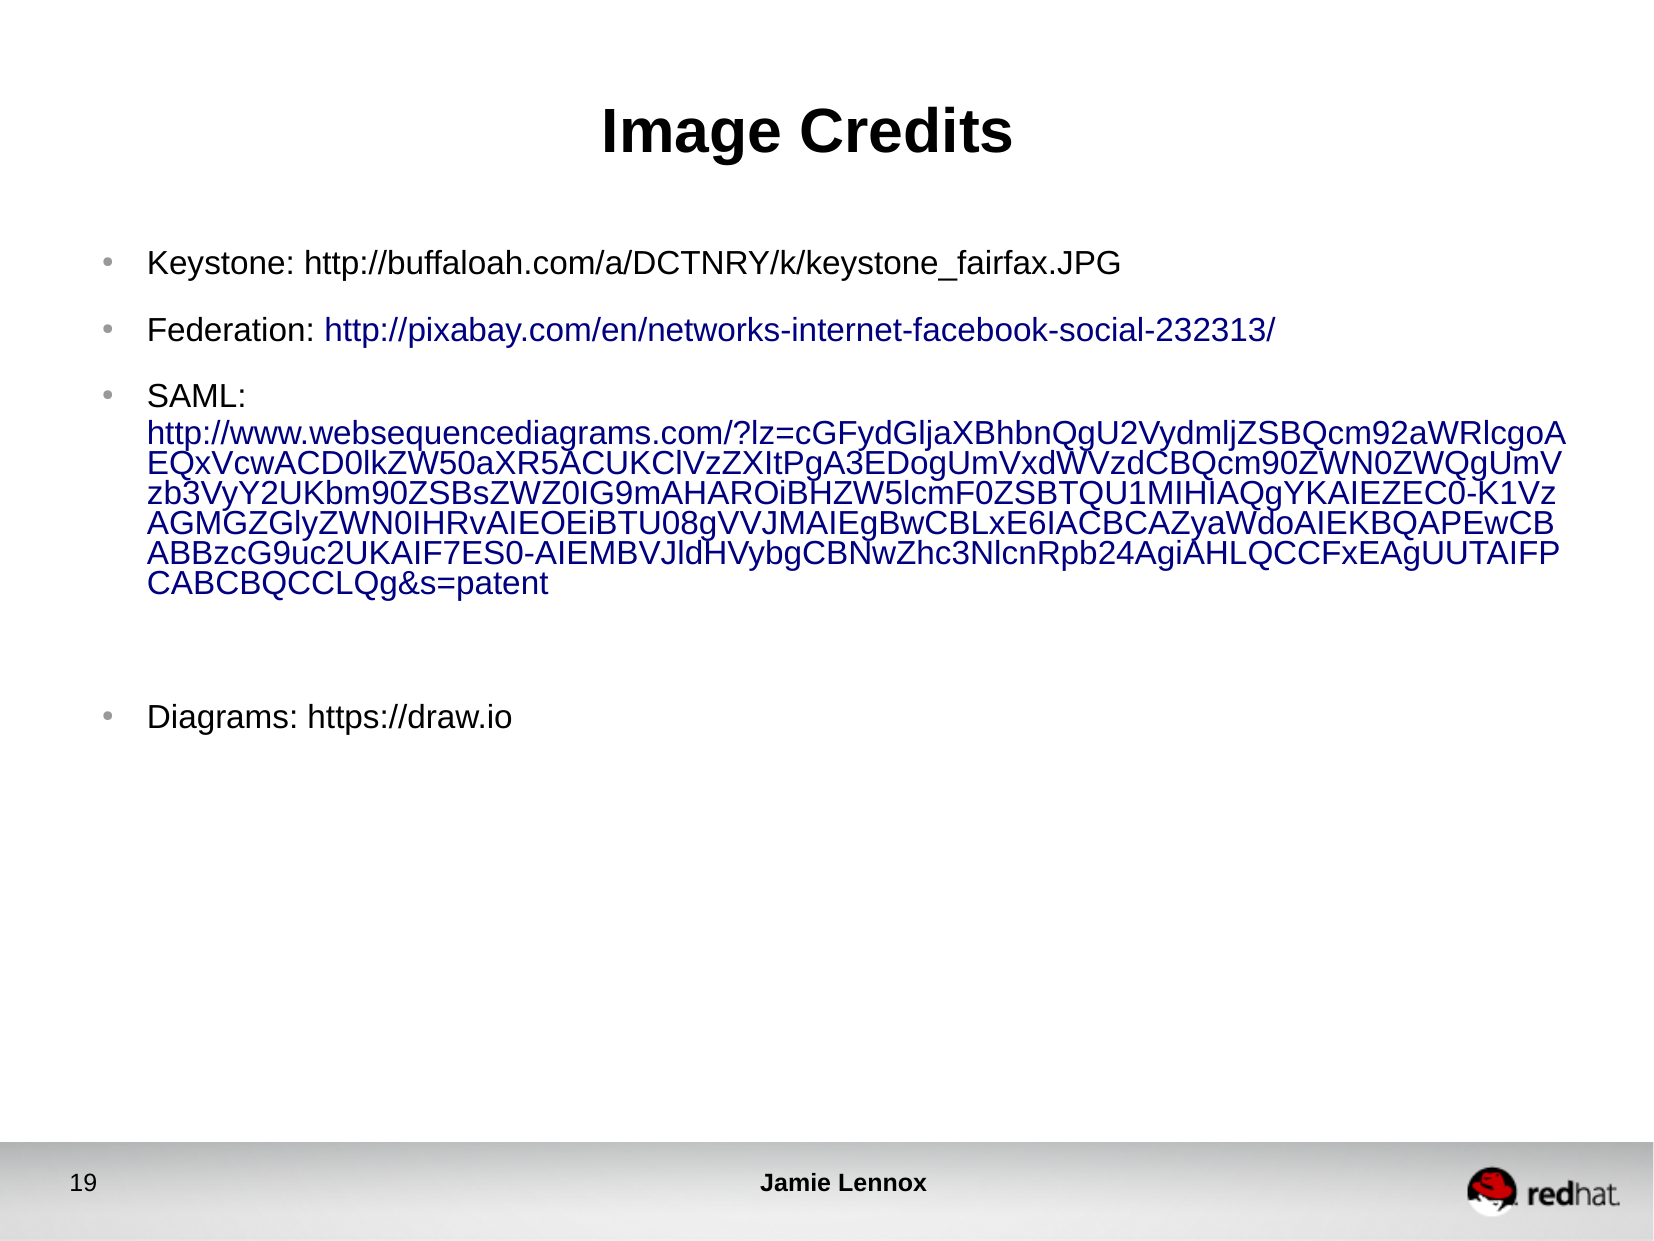

# Image Credits
Keystone: http://buffaloah.com/a/DCTNRY/k/keystone_fairfax.JPG
Federation: http://pixabay.com/en/networks-internet-facebook-social-232313/
SAML: http://www.websequencediagrams.com/?lz=cGFydGljaXBhbnQgU2VydmljZSBQcm92aWRlcgoAEQxVcwACD0lkZW50aXR5ACUKClVzZXItPgA3EDogUmVxdWVzdCBQcm90ZWN0ZWQgUmVzb3VyY2UKbm90ZSBsZWZ0IG9mAHAROiBHZW5lcmF0ZSBTQU1MIHIAQgYKAIEZEC0-K1VzAGMGZGlyZWN0IHRvAIEOEiBTU08gVVJMAIEgBwCBLxE6IACBCAZyaWdoAIEKBQAPEwCBABBzcG9uc2UKAIF7ES0-AIEMBVJldHVybgCBNwZhc3NlcnRpb24AgiAHLQCCFxEAgUUTAIFPCABCBQCCLQg&s=patent
Diagrams: https://draw.io